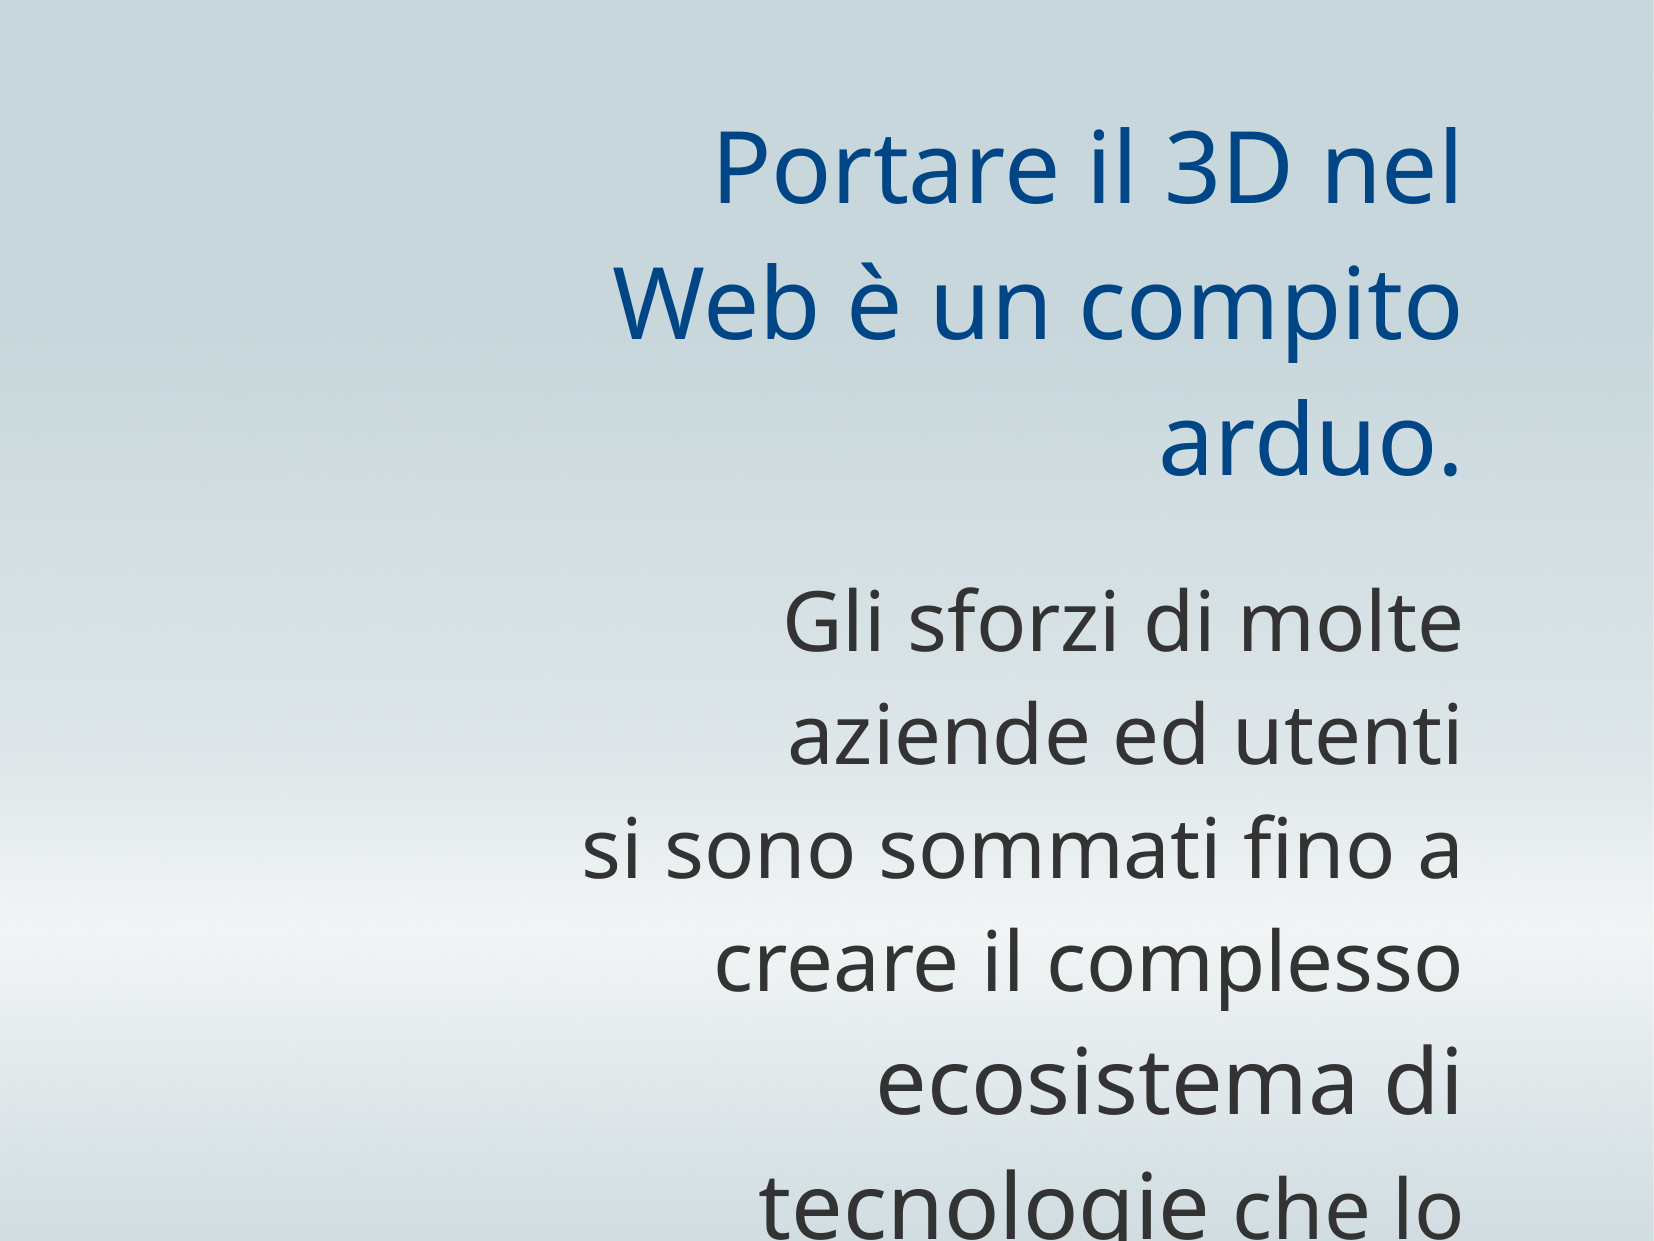

Portare il 3D nel Web è un compito arduo.
Gli sforzi di molte aziende ed utenti
si sono sommati fino a creare il complesso
ecosistema di tecnologie che lo consentono